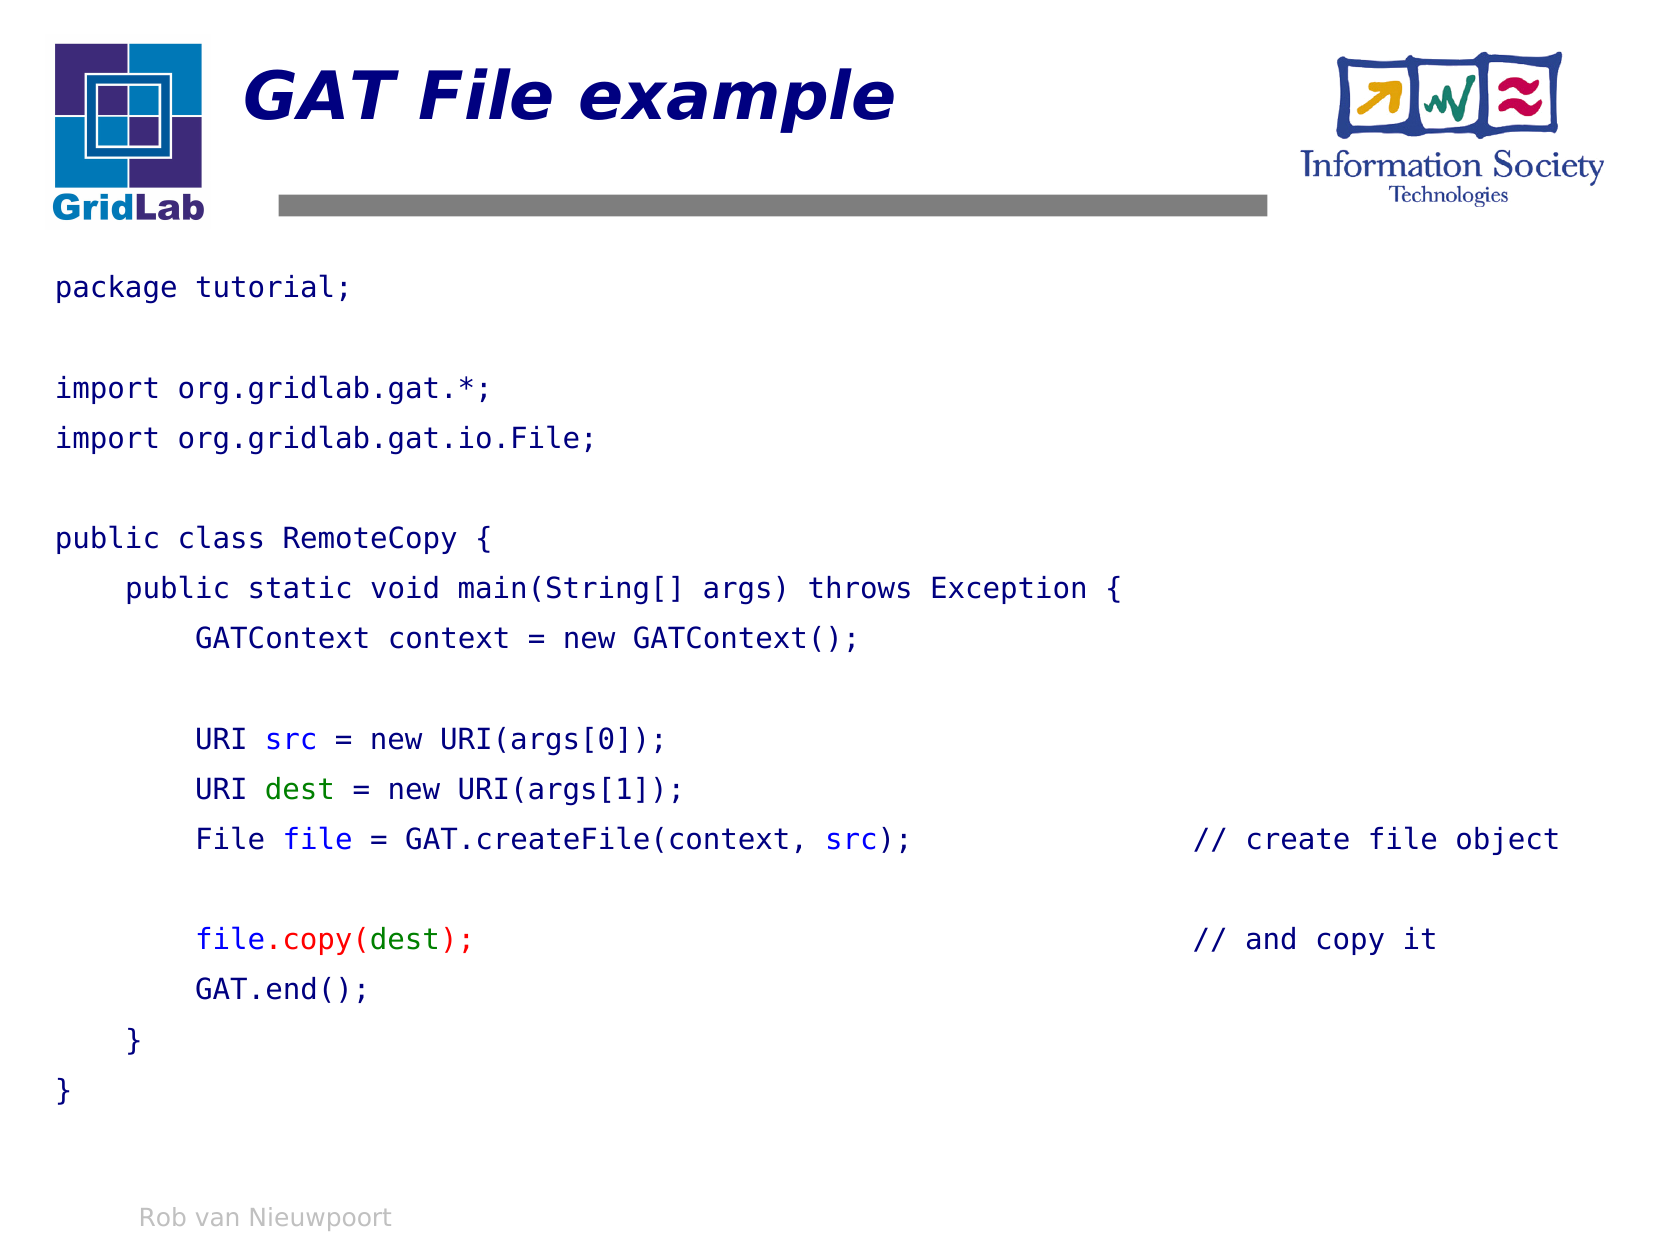

# GAT File example
package tutorial;
import org.gridlab.gat.*;
import org.gridlab.gat.io.File;
public class RemoteCopy {
 public static void main(String[] args) throws Exception {
 GATContext context = new GATContext();
 URI src = new URI(args[0]);
 URI dest = new URI(args[1]);
 File file = GAT.createFile(context, src); // create file object
 file.copy(dest); // and copy it
 GAT.end();
 }
}